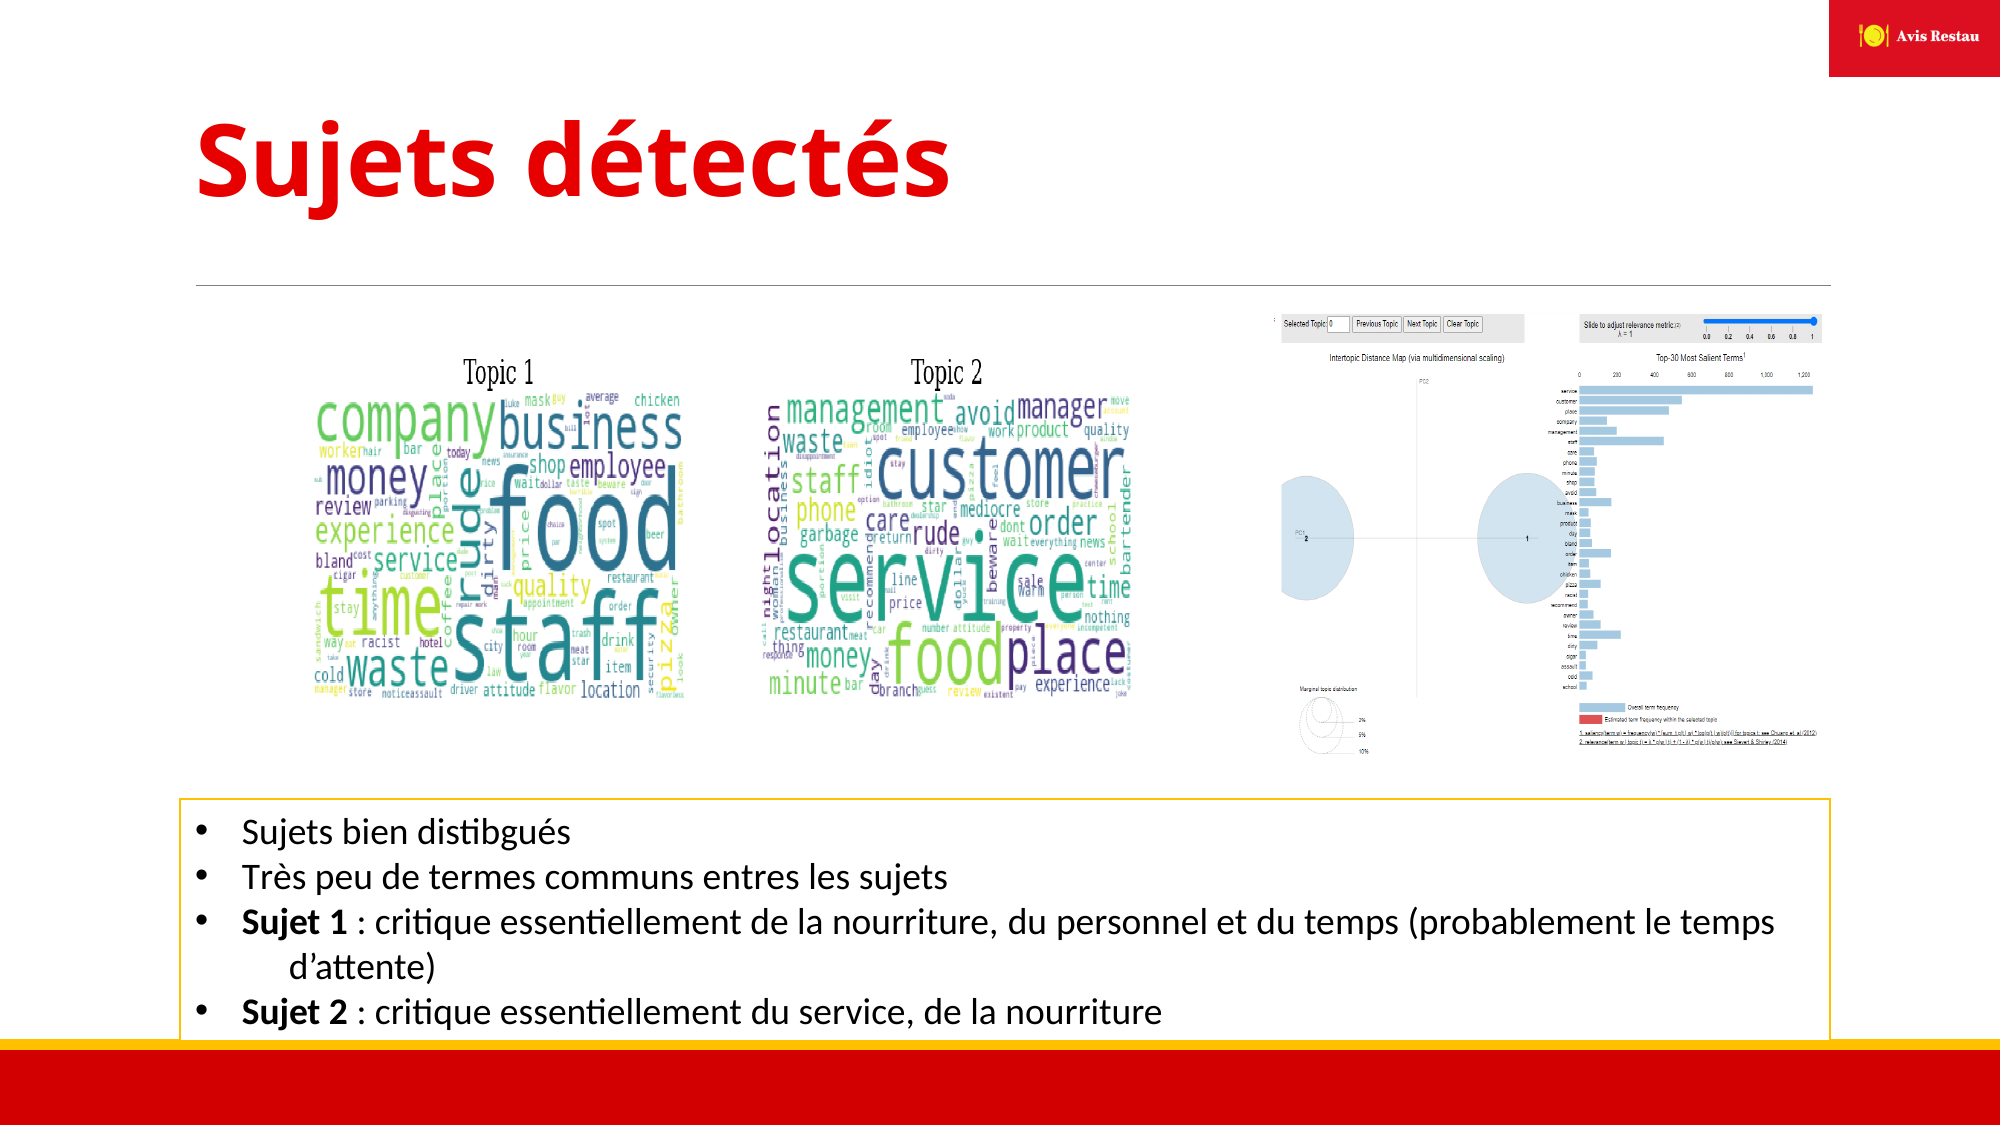

# Sujets détectés
Sujets bien distibgués
Très peu de termes communs entres les sujets
Sujet 1 : critique essentiellement de la nourriture, du personnel et du temps (probablement le temps d’attente)
Sujet 2 : critique essentiellement du service, de la nourriture